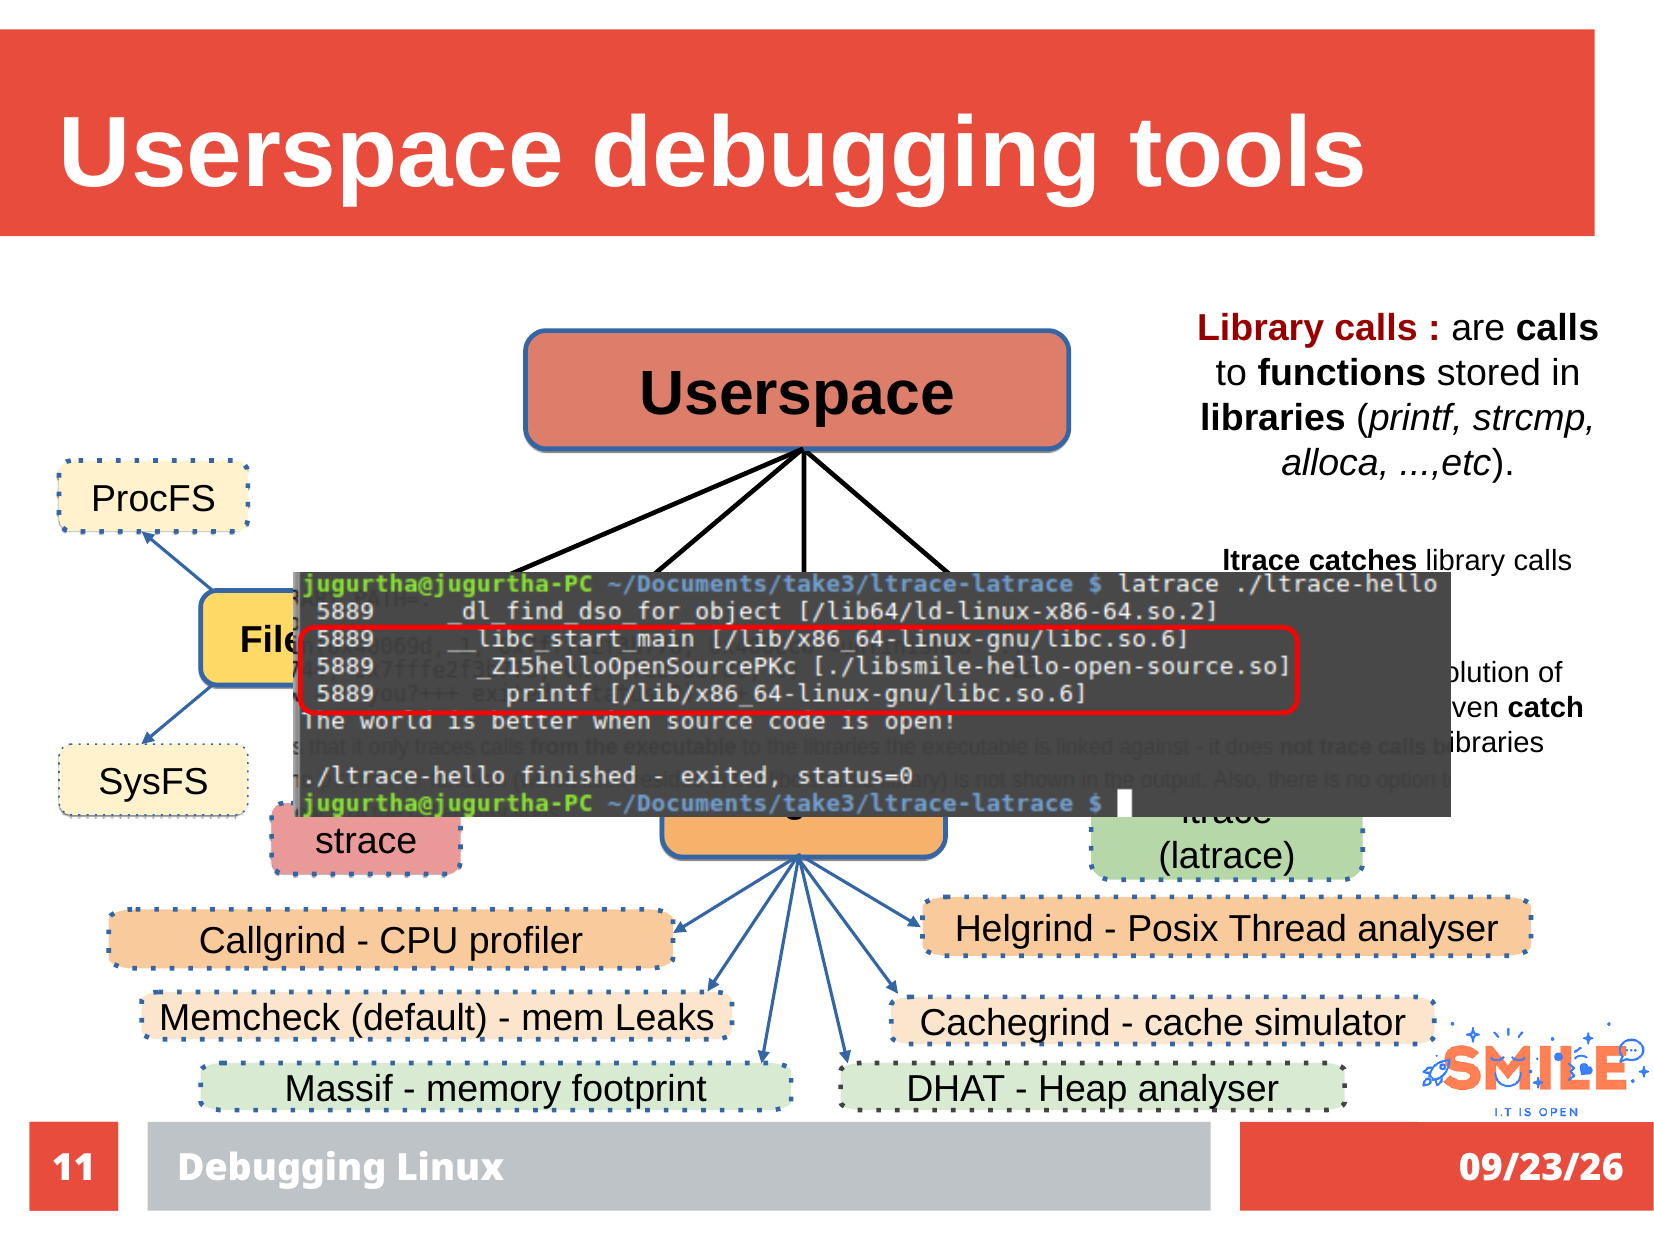

Userspace debugging tools
Library calls : are calls to functions stored in libraries (printf, strcmp, alloca, ...,etc).
Userspace
ProcFS
ltrace catches library calls
Filesystem
System
calls
Library
calls
latrace is the evolution of ltrace which can even catch calls between libraries
Valgrind
SysFS
ltrace
(latrace)
strace
Helgrind - Posix Thread analyser
Callgrind - CPU profiler
Memcheck (default) - mem Leaks
Cachegrind - cache simulator
Massif - memory footprint
DHAT - Heap analyser
11
Debugging Linux